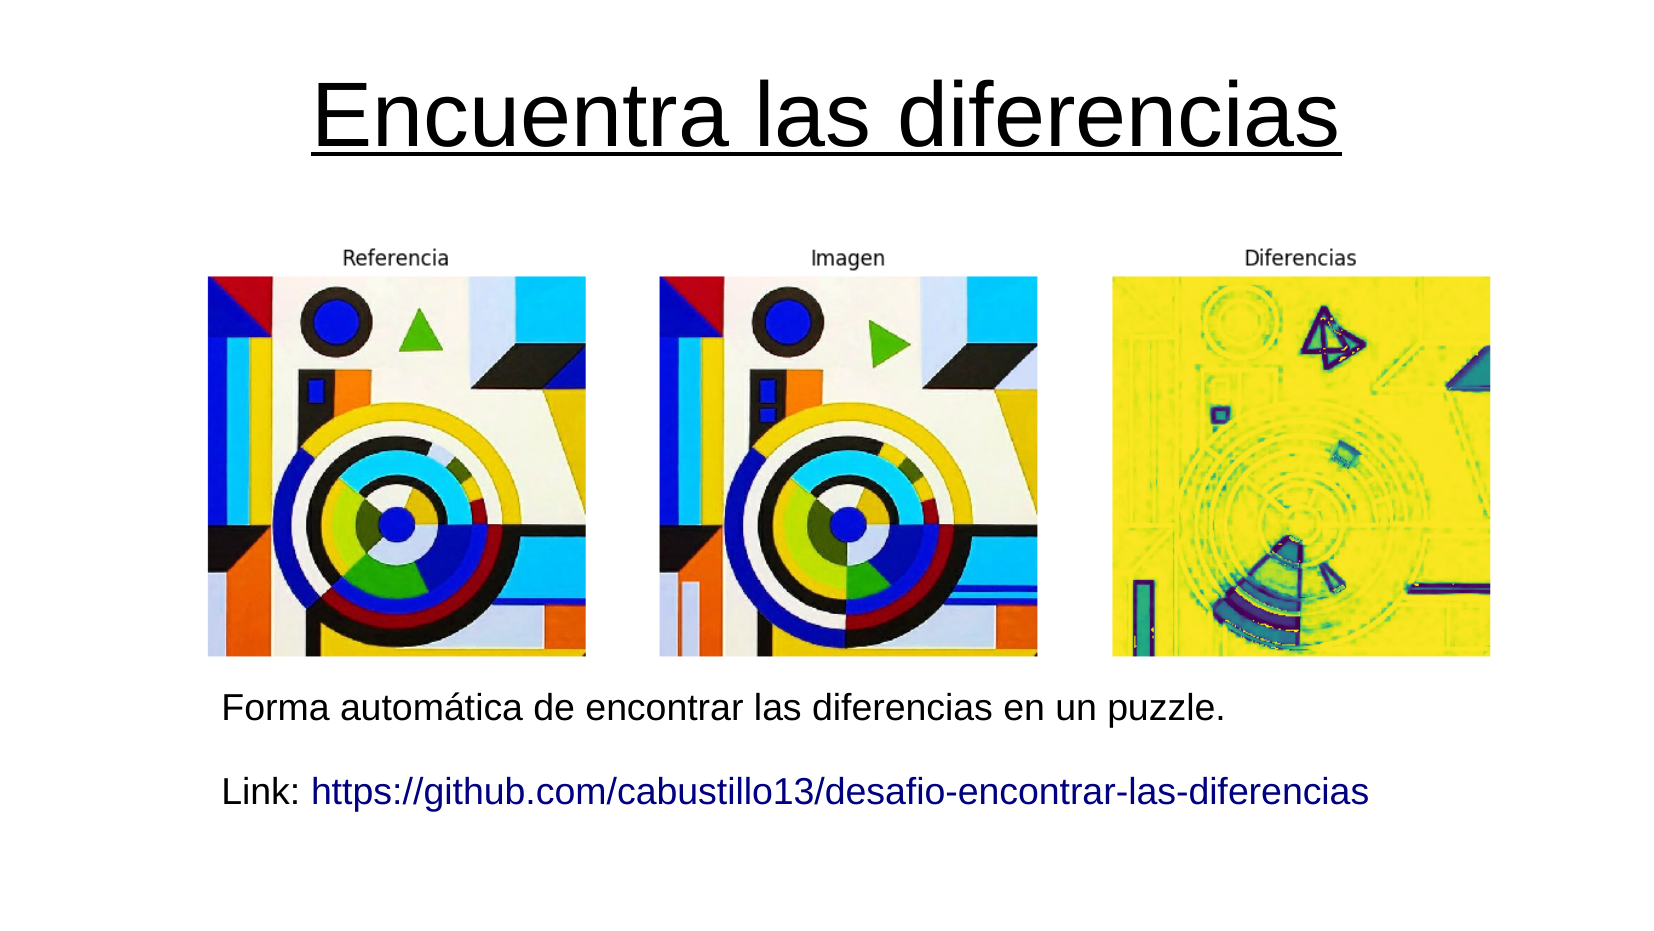

# Encuentra las diferencias
Forma automática de encontrar las diferencias en un puzzle.
Link: https://github.com/cabustillo13/desafio-encontrar-las-diferencias